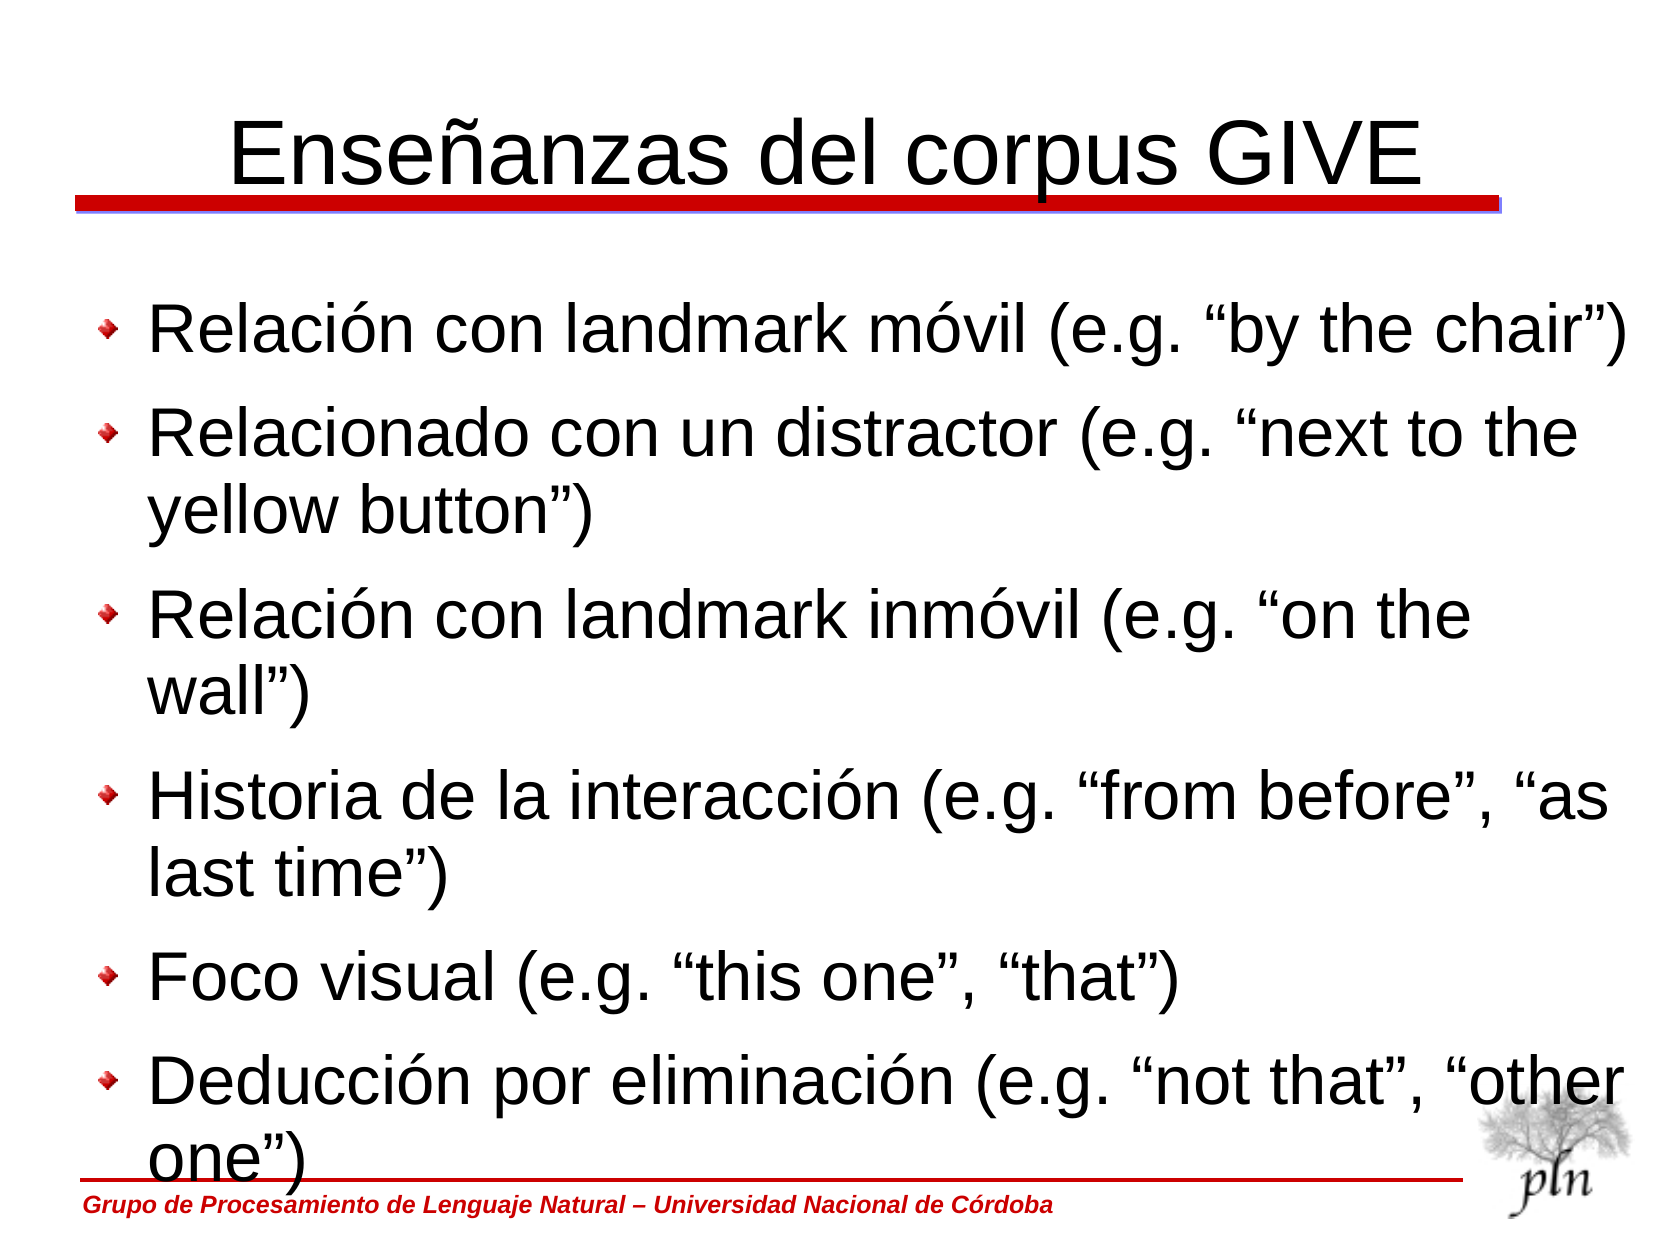

# Enseñanzas del corpus GIVE
Relación con landmark móvil (e.g. “by the chair”)
Relacionado con un distractor (e.g. “next to the yellow button”)
Relación con landmark inmóvil (e.g. “on the wall”)
Historia de la interacción (e.g. “from before”, “as last time”)
Foco visual (e.g. “this one”, “that”)
Deducción por eliminación (e.g. “not that”, “other one”)